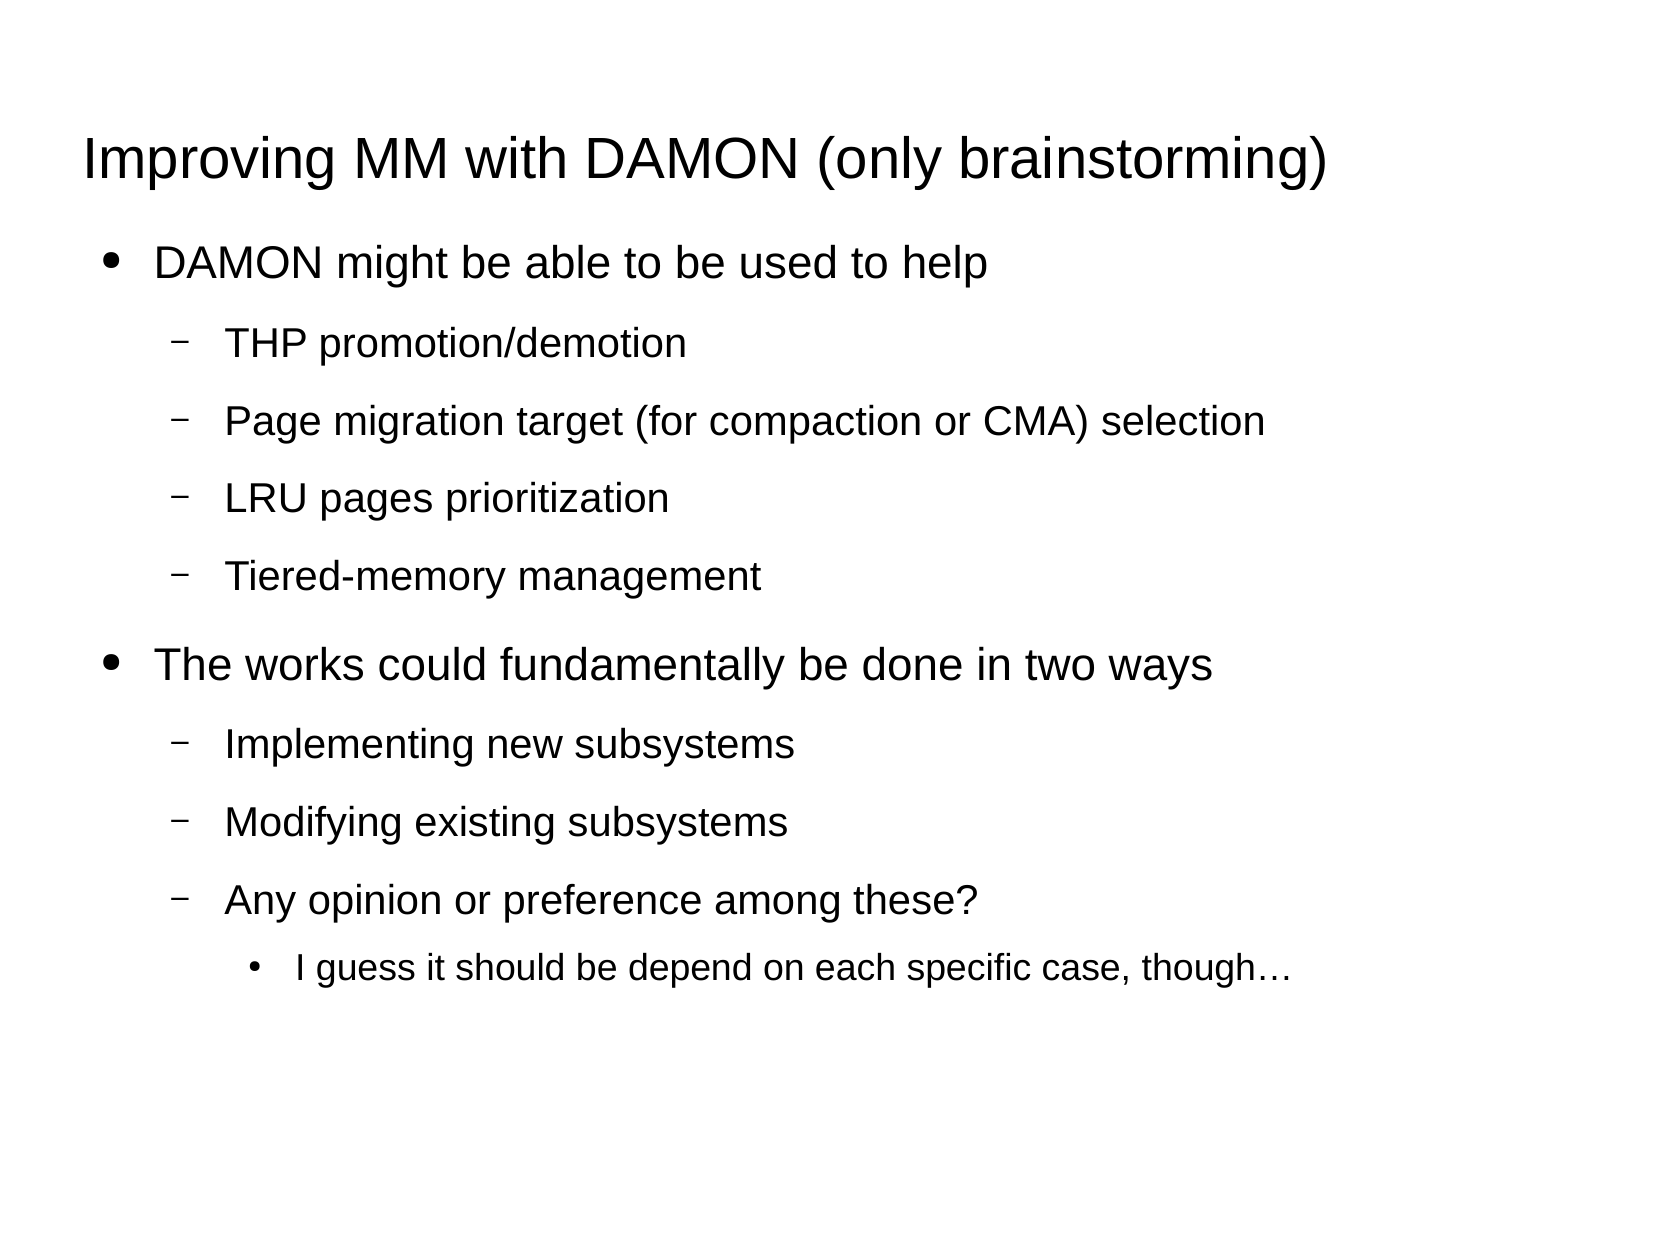

# Improving MM with DAMON (only brainstorming)
DAMON might be able to be used to help
THP promotion/demotion
Page migration target (for compaction or CMA) selection
LRU pages prioritization
Tiered-memory management
The works could fundamentally be done in two ways
Implementing new subsystems
Modifying existing subsystems
Any opinion or preference among these?
I guess it should be depend on each specific case, though…